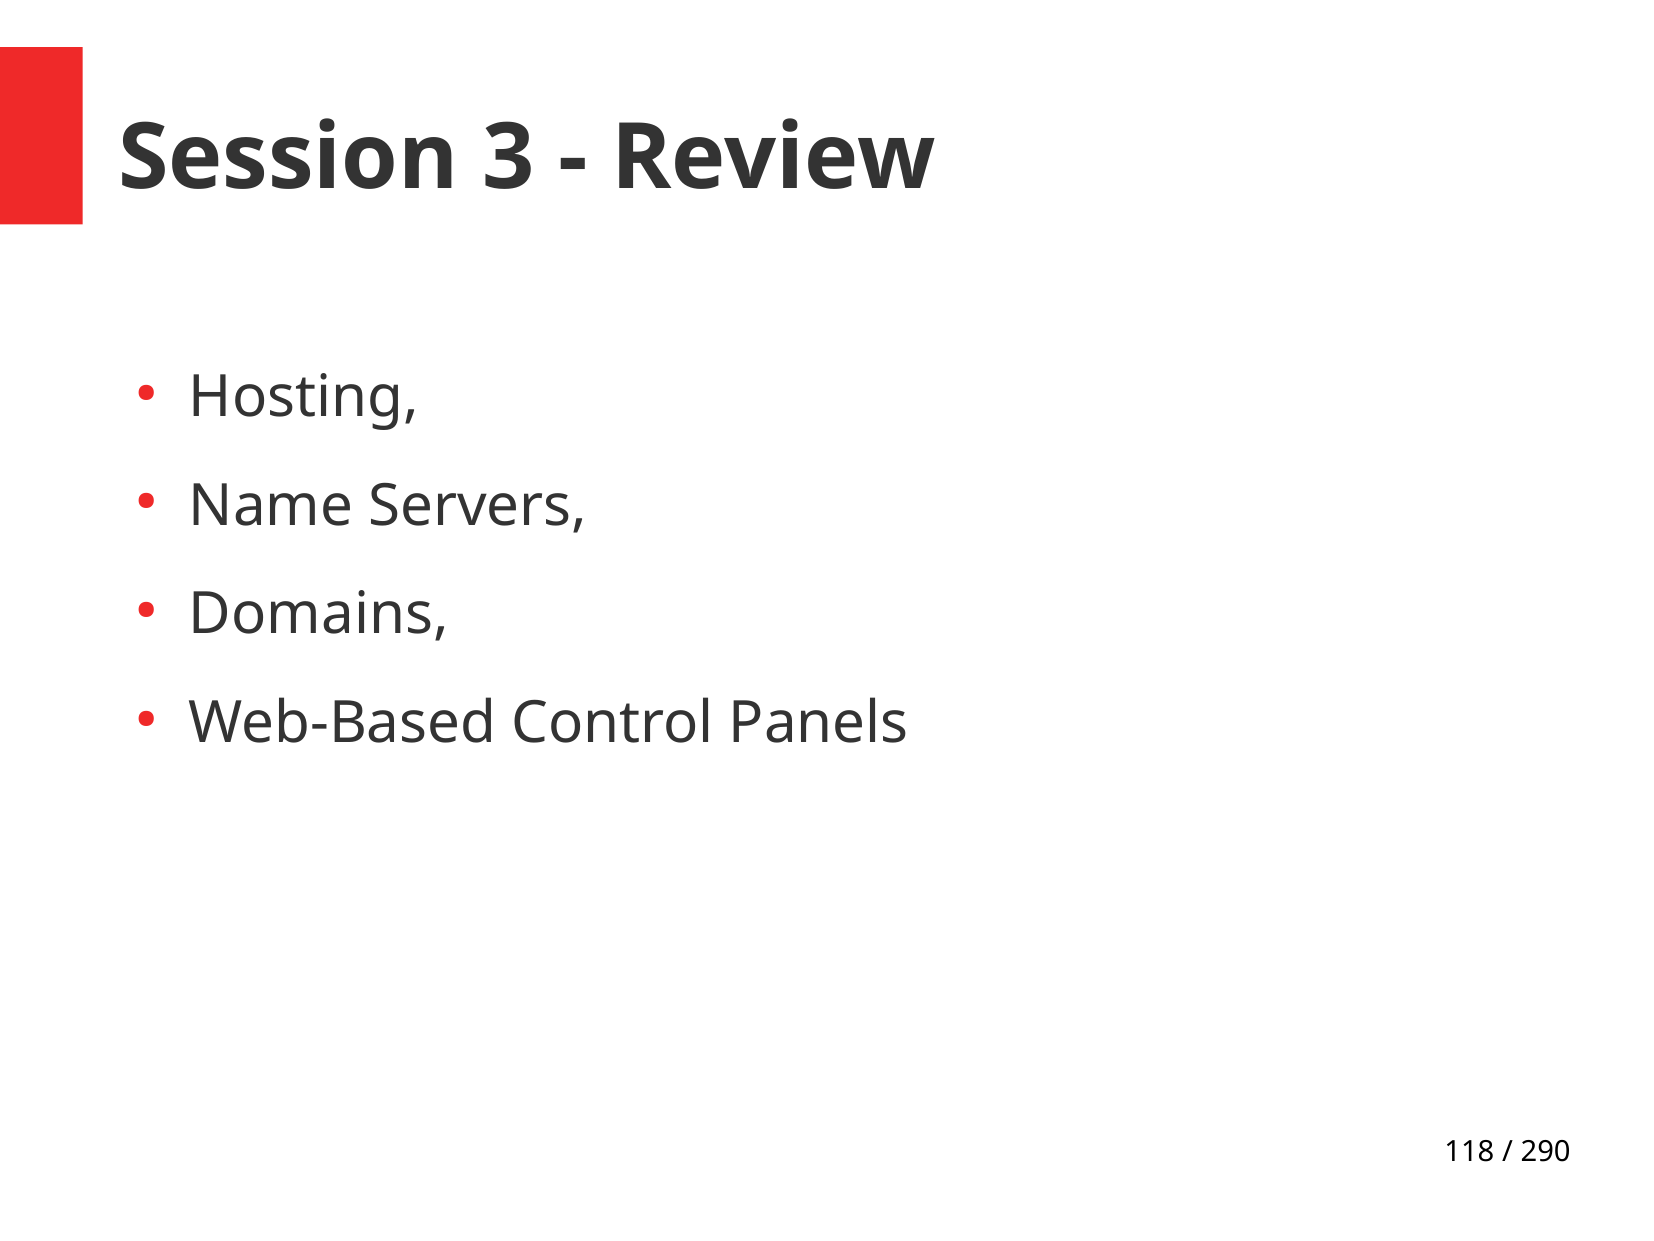

# Session 3 - Review
Hosting,
Name Servers,
Domains,
Web-Based Control Panels
118